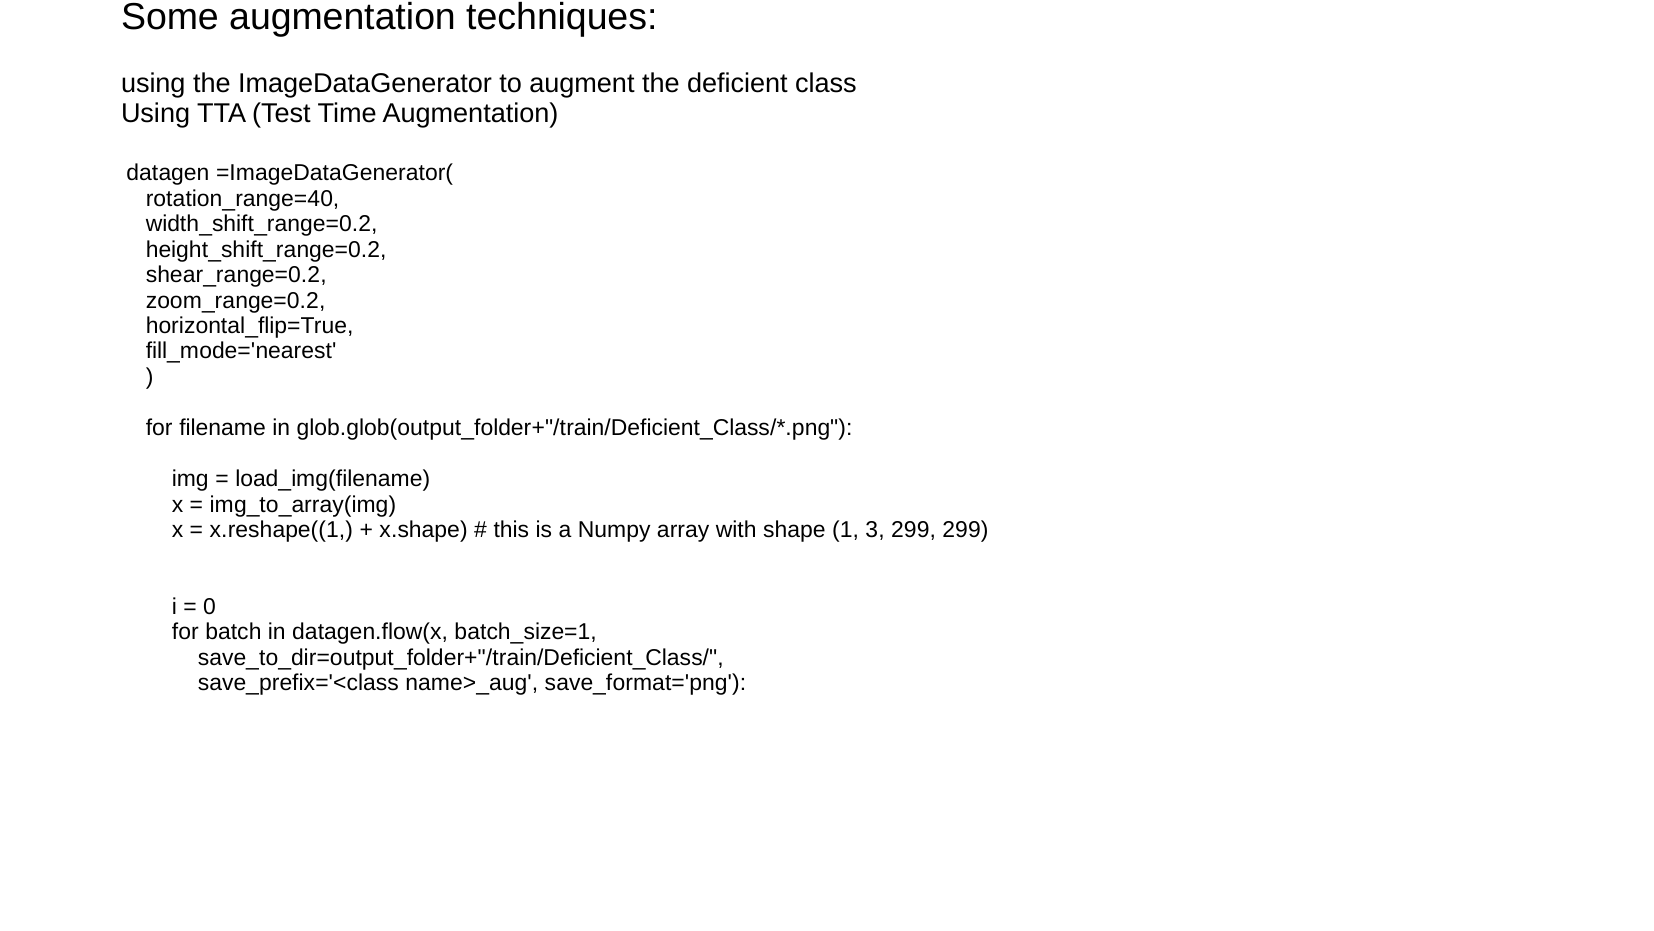

Some augmentation techniques:
using the ImageDataGenerator to augment the deficient class
Using TTA (Test Time Augmentation)
 datagen =ImageDataGenerator(
 rotation_range=40,
 width_shift_range=0.2,
 height_shift_range=0.2,
 shear_range=0.2,
 zoom_range=0.2,
 horizontal_flip=True,
 fill_mode='nearest'
 )
 for filename in glob.glob(output_folder+"/train/Deficient_Class/*.png"):
 img = load_img(filename)
 x = img_to_array(img)
 x = x.reshape((1,) + x.shape) # this is a Numpy array with shape (1, 3, 299, 299)
 i = 0
 for batch in datagen.flow(x, batch_size=1,
 save_to_dir=output_folder+"/train/Deficient_Class/",
 save_prefix='<class name>_aug', save_format='png'):